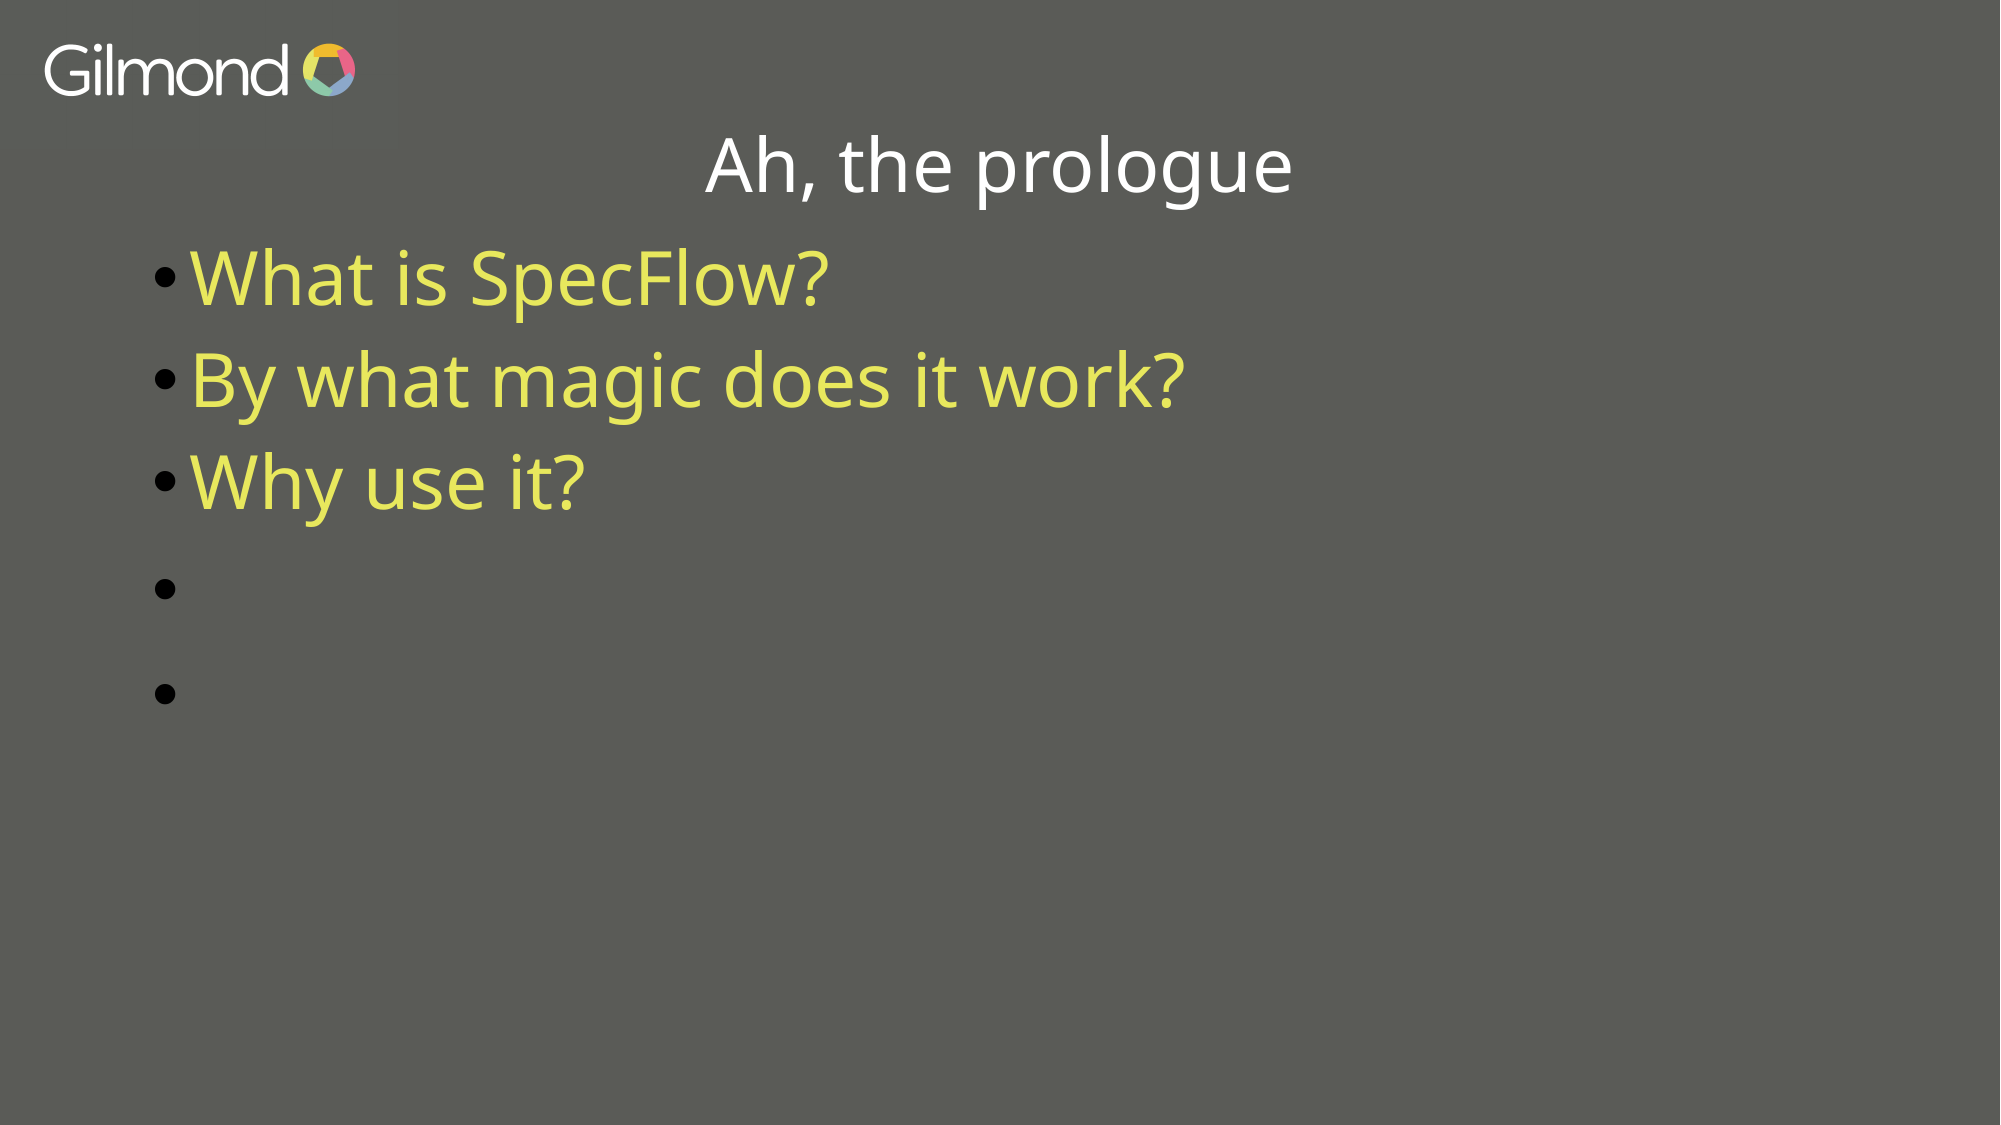

# Ah, the prologue
What is SpecFlow?
By what magic does it work?
Why use it?